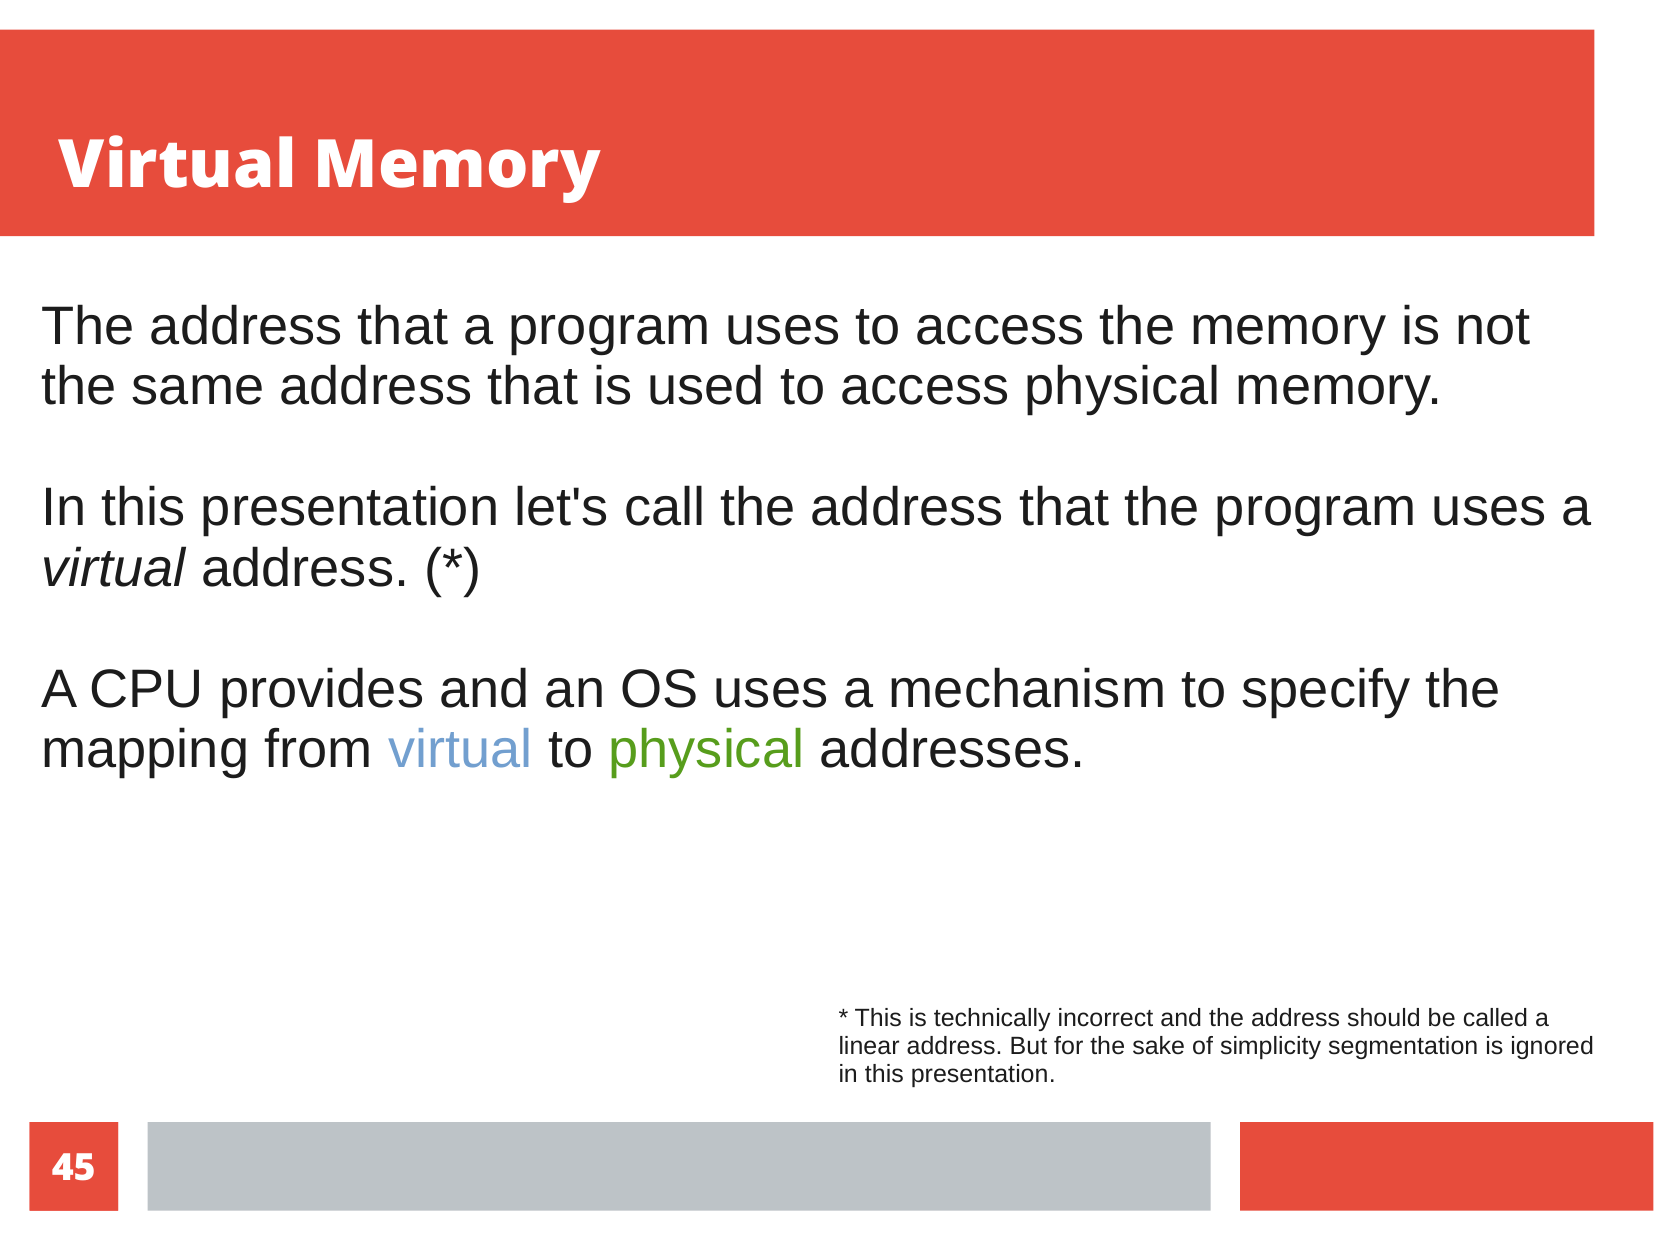

# Virtual Memory
The address that a program uses to access the memory is not the same address that is used to access physical memory.
In this presentation let's call the address that the program uses a virtual address. (*)
A CPU provides and an OS uses a mechanism to specify the mapping from virtual to physical addresses.
* This is technically incorrect and the address should be called a linear address. But for the sake of simplicity segmentation is ignored in this presentation.
45